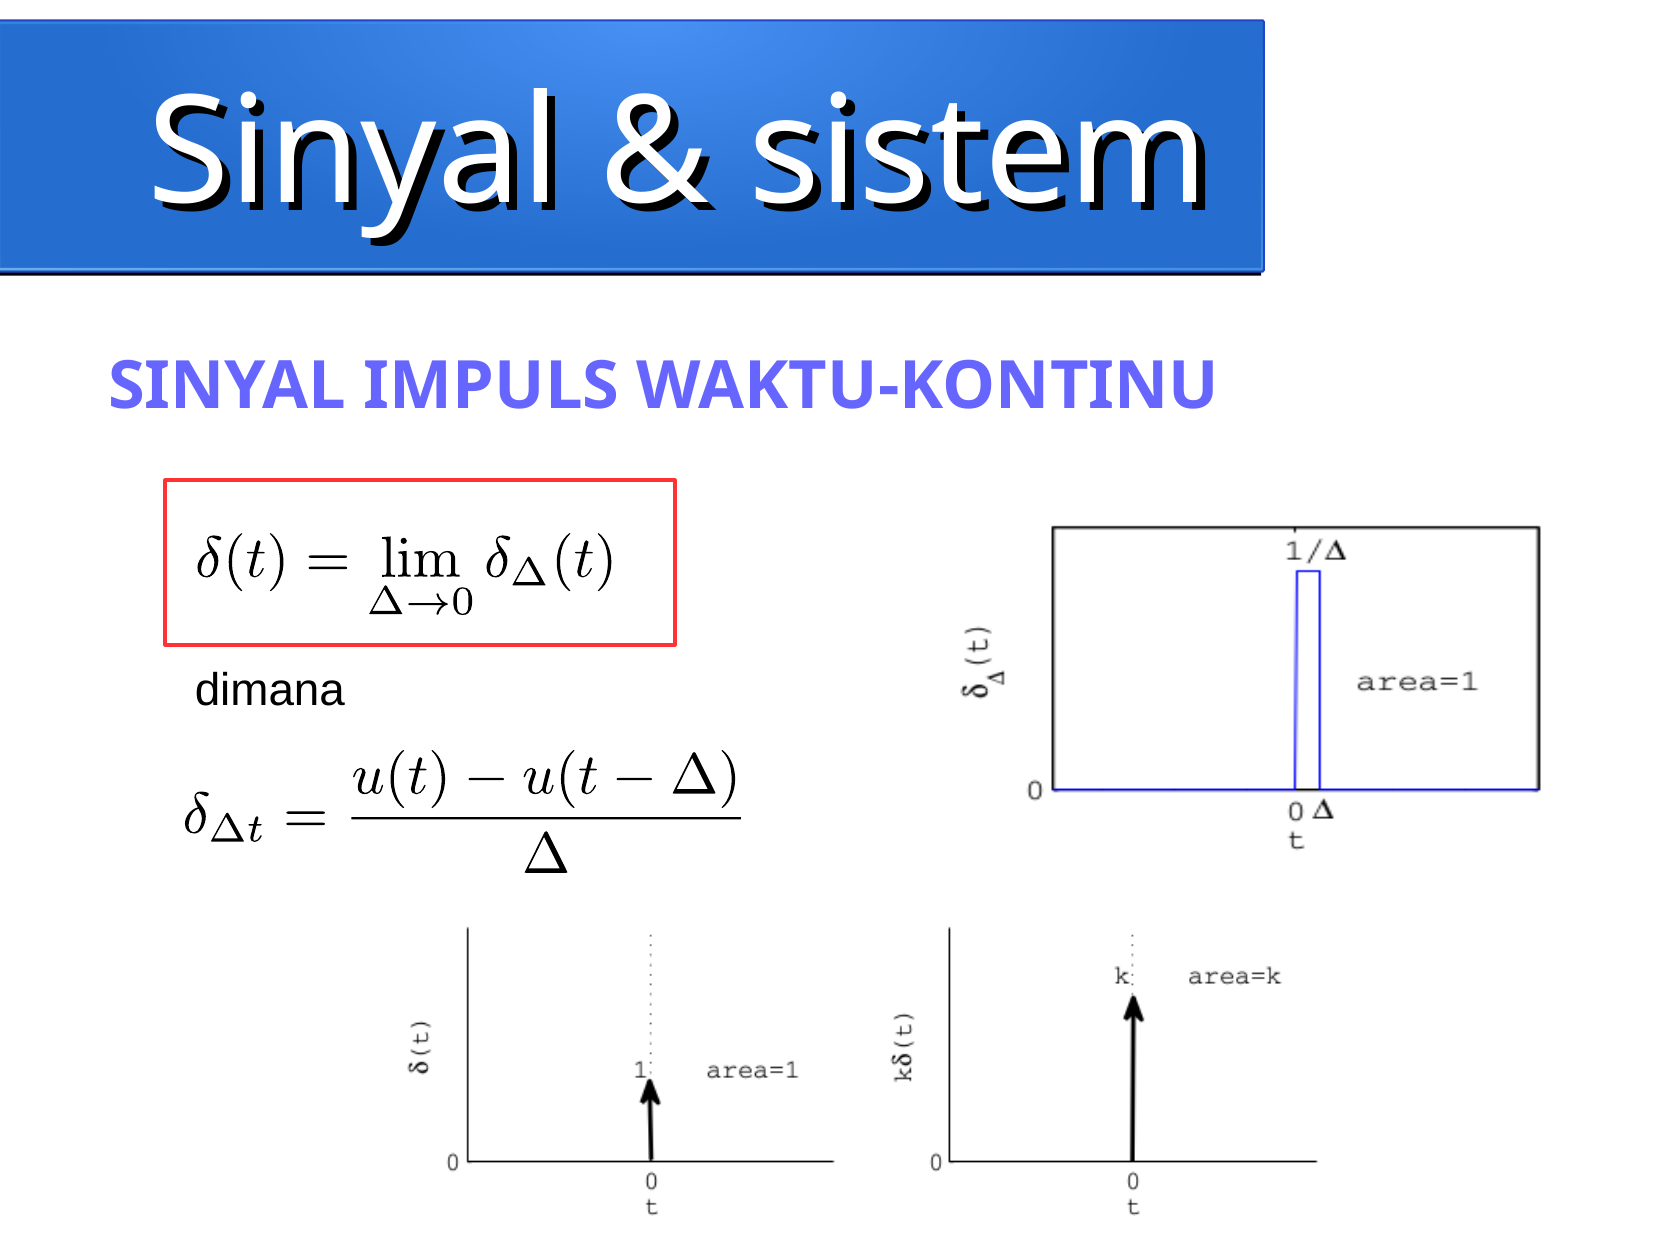

Sinyal & sistem
SINYAL IMPULS WAKTU-KONTINU
dimana